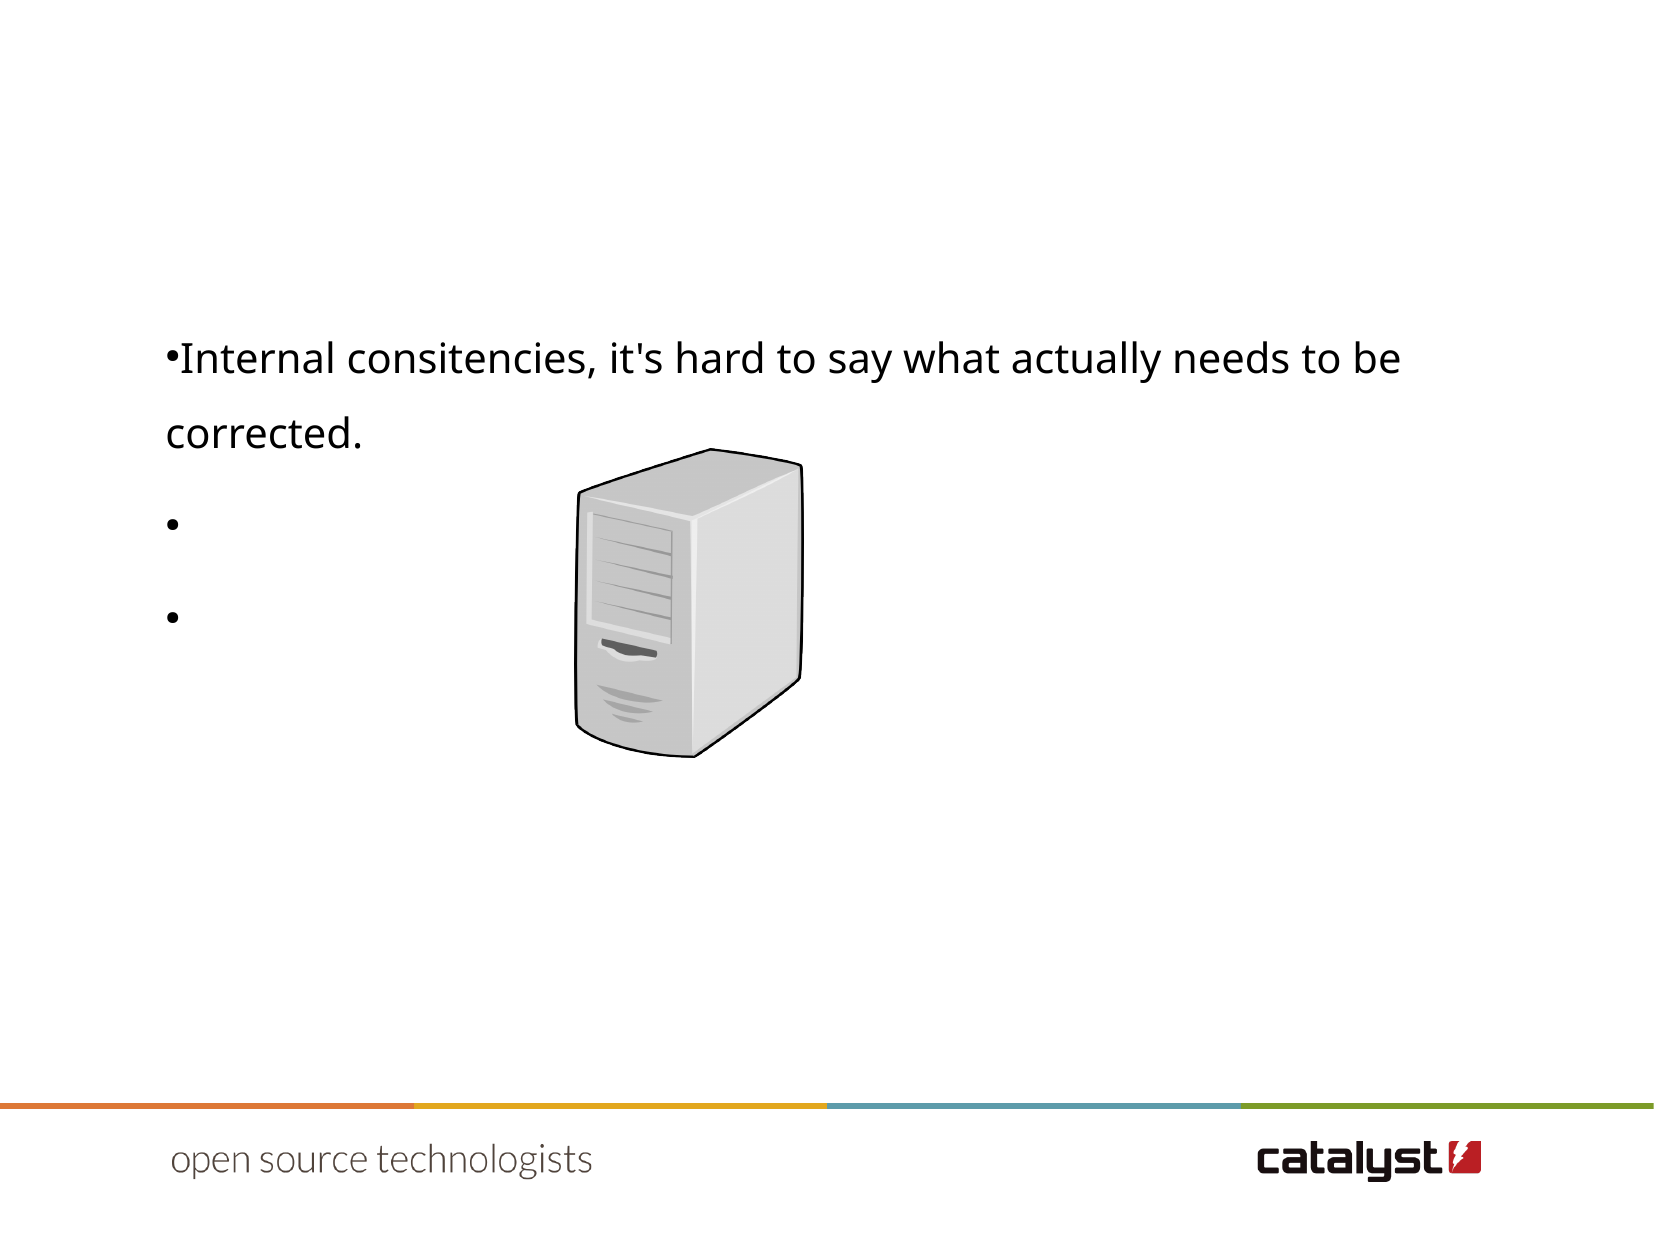

#
Internal consitencies, it's hard to say what actually needs to be corrected.